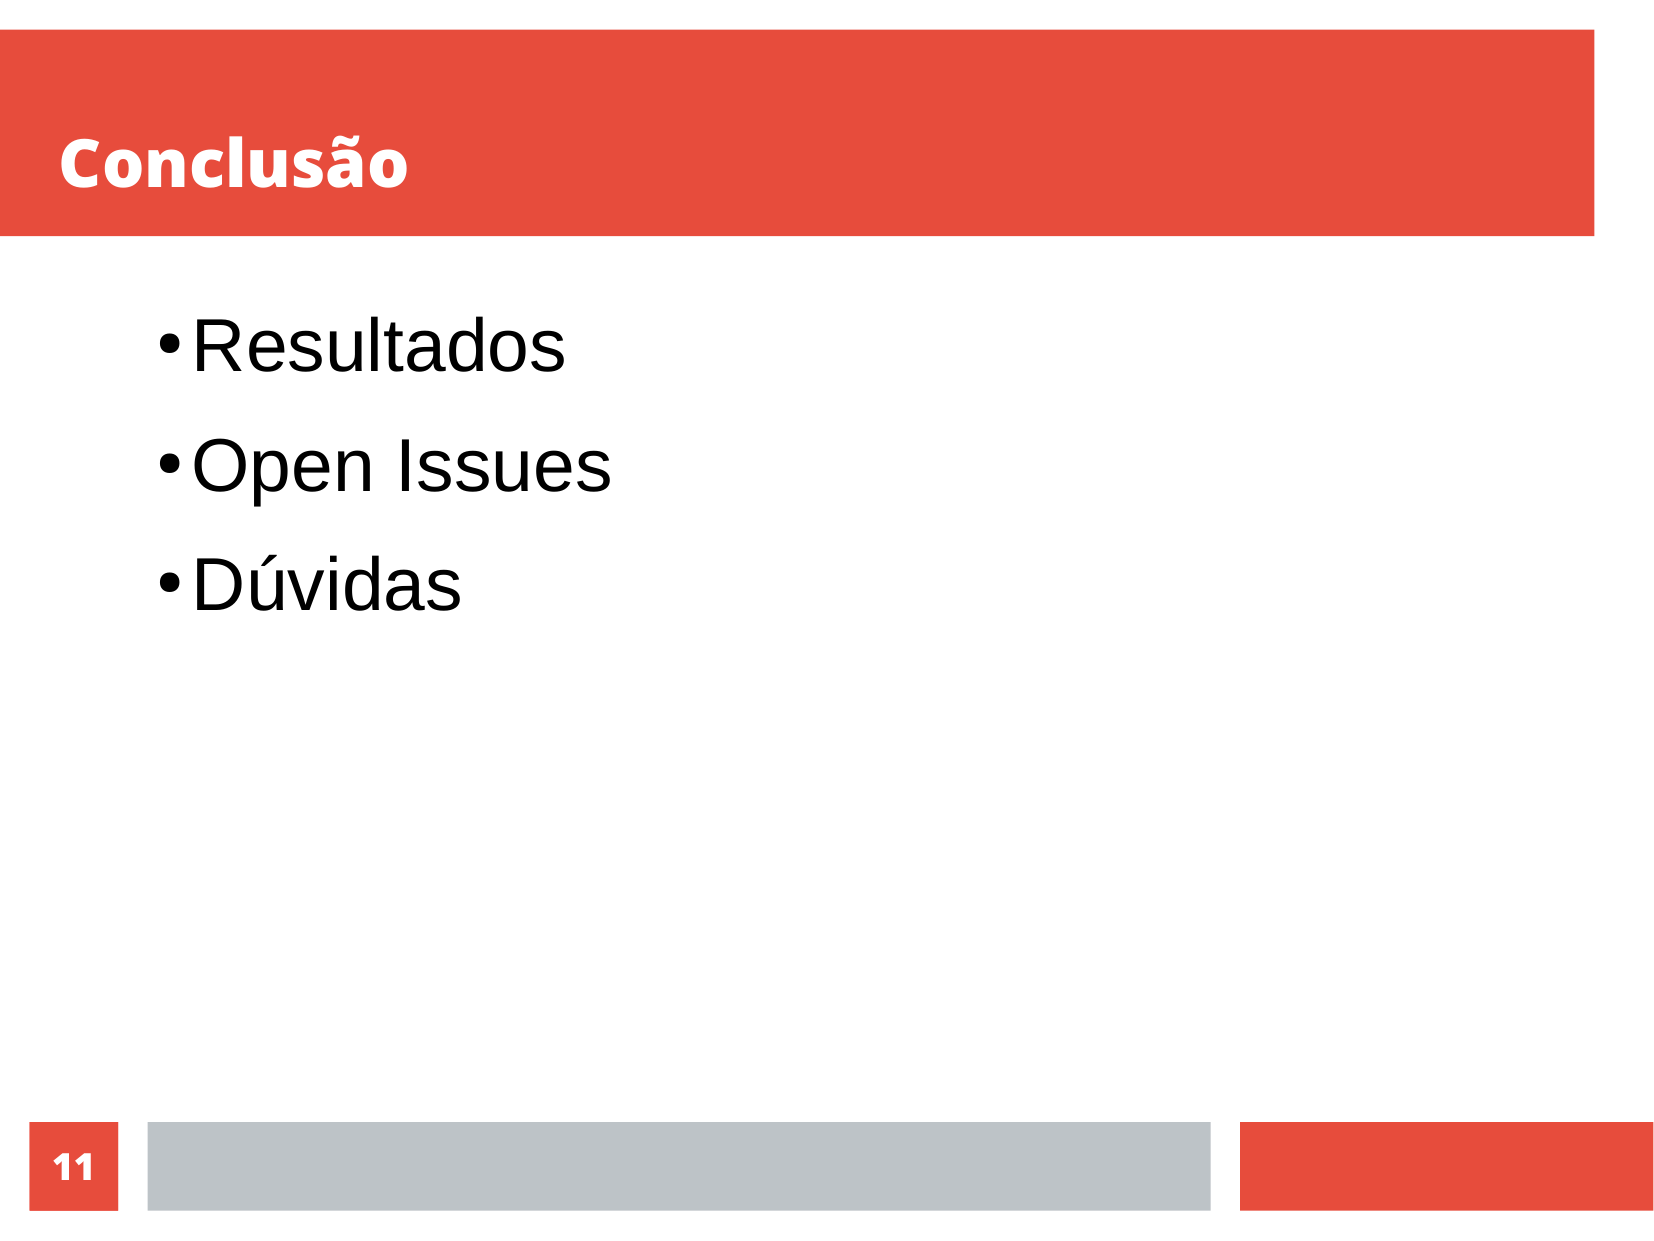

# Conclusão
Resultados
Open Issues
Dúvidas
11